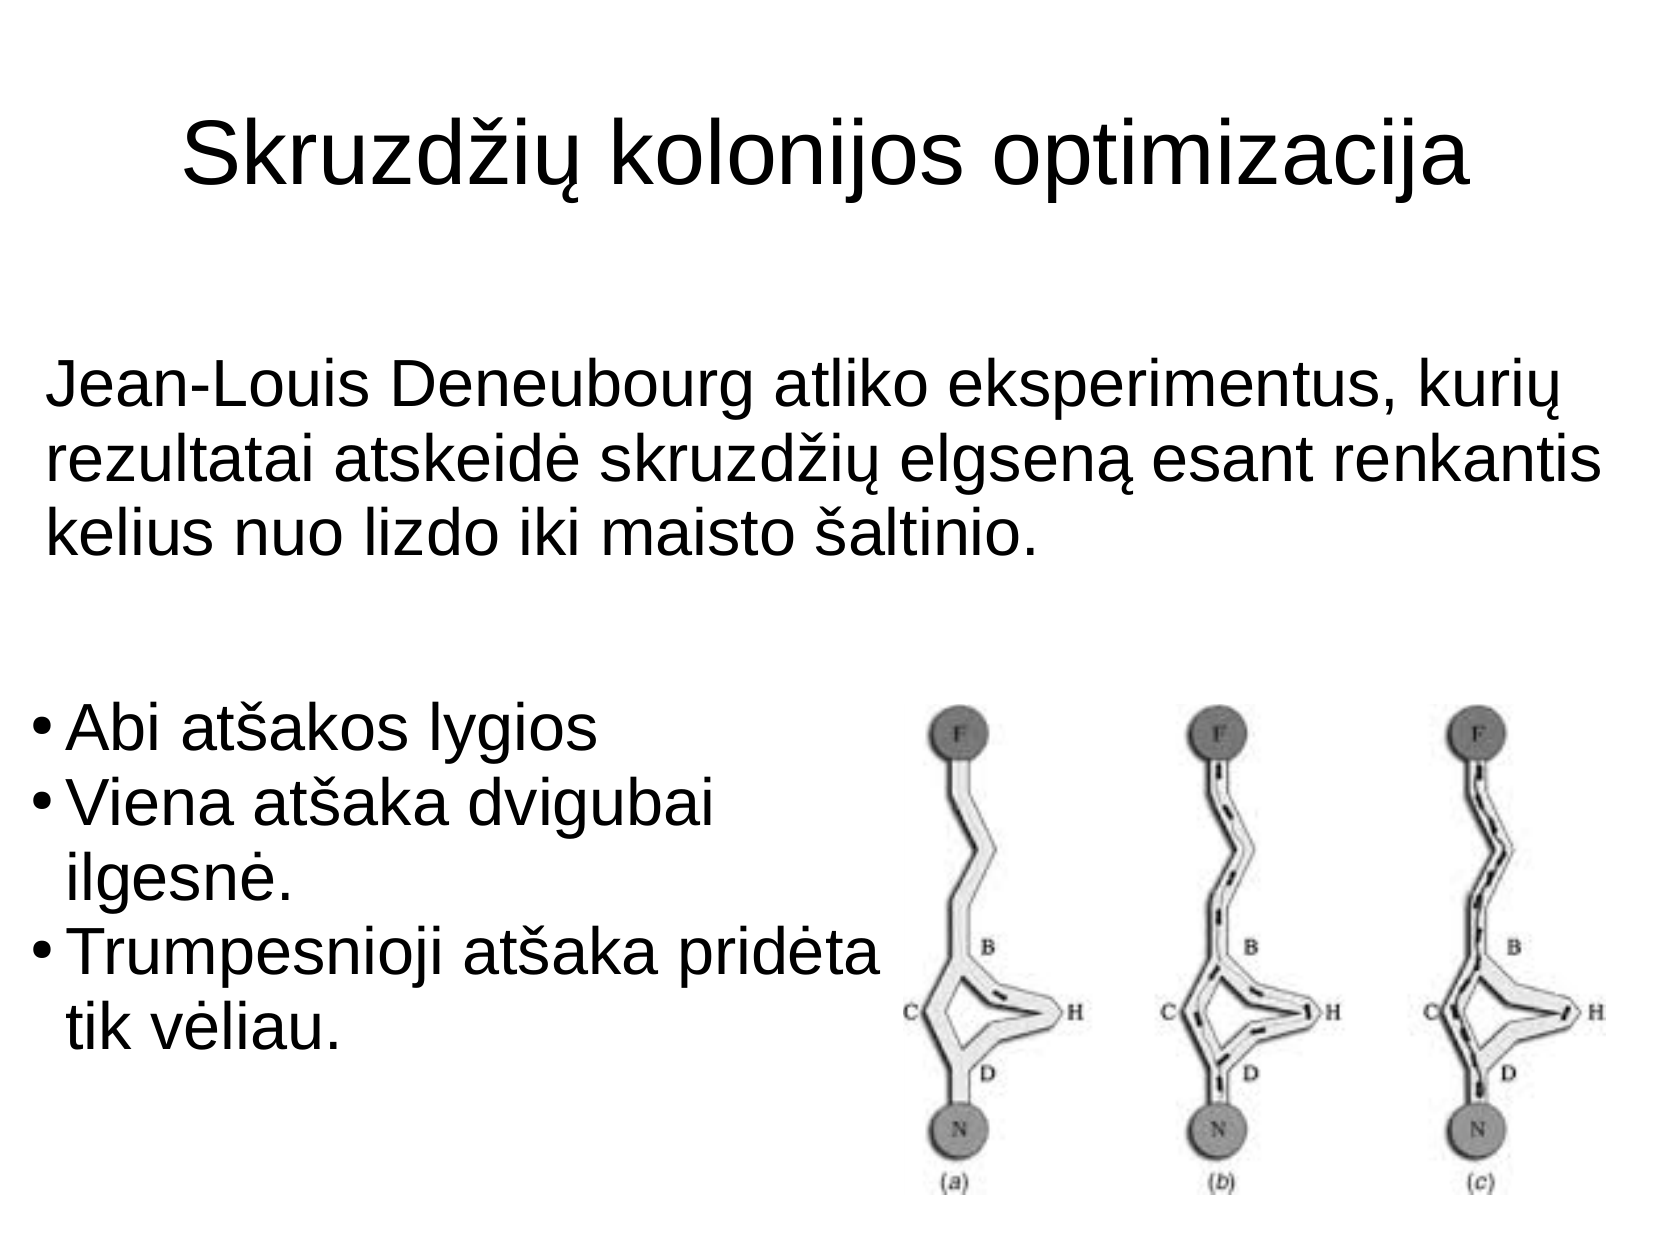

# Skruzdžių kolonijos optimizacija
Jean-Louis Deneubourg atliko eksperimentus, kurių rezultatai atskeidė skruzdžių elgseną esant renkantis kelius nuo lizdo iki maisto šaltinio.
Abi atšakos lygios
Viena atšaka dvigubai ilgesnė.
Trumpesnioji atšaka pridėta tik vėliau.